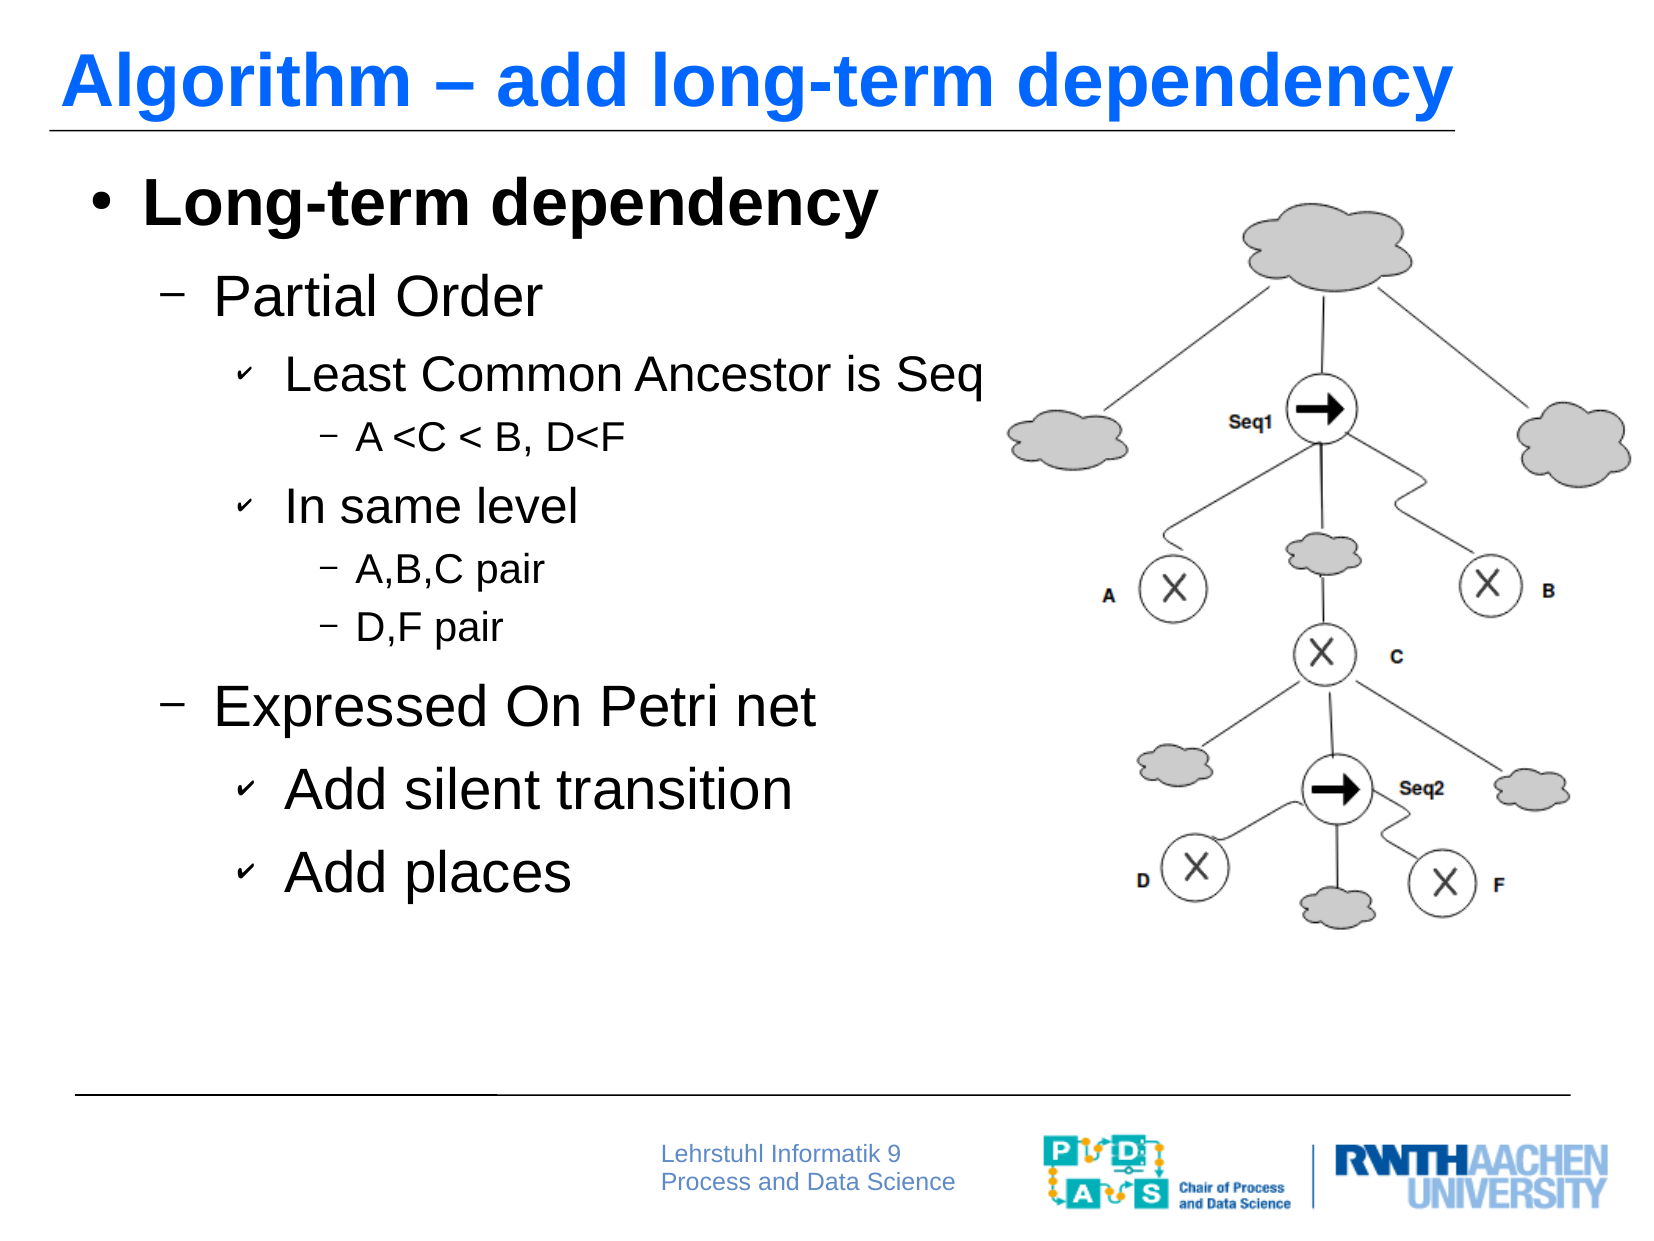

# Algorithm – add long-term dependency
Long-term dependency
Partial Order
Least Common Ancestor is Seq
A <C < B, D<F
In same level
A,B,C pair
D,F pair
Expressed On Petri net
Add silent transition
Add places